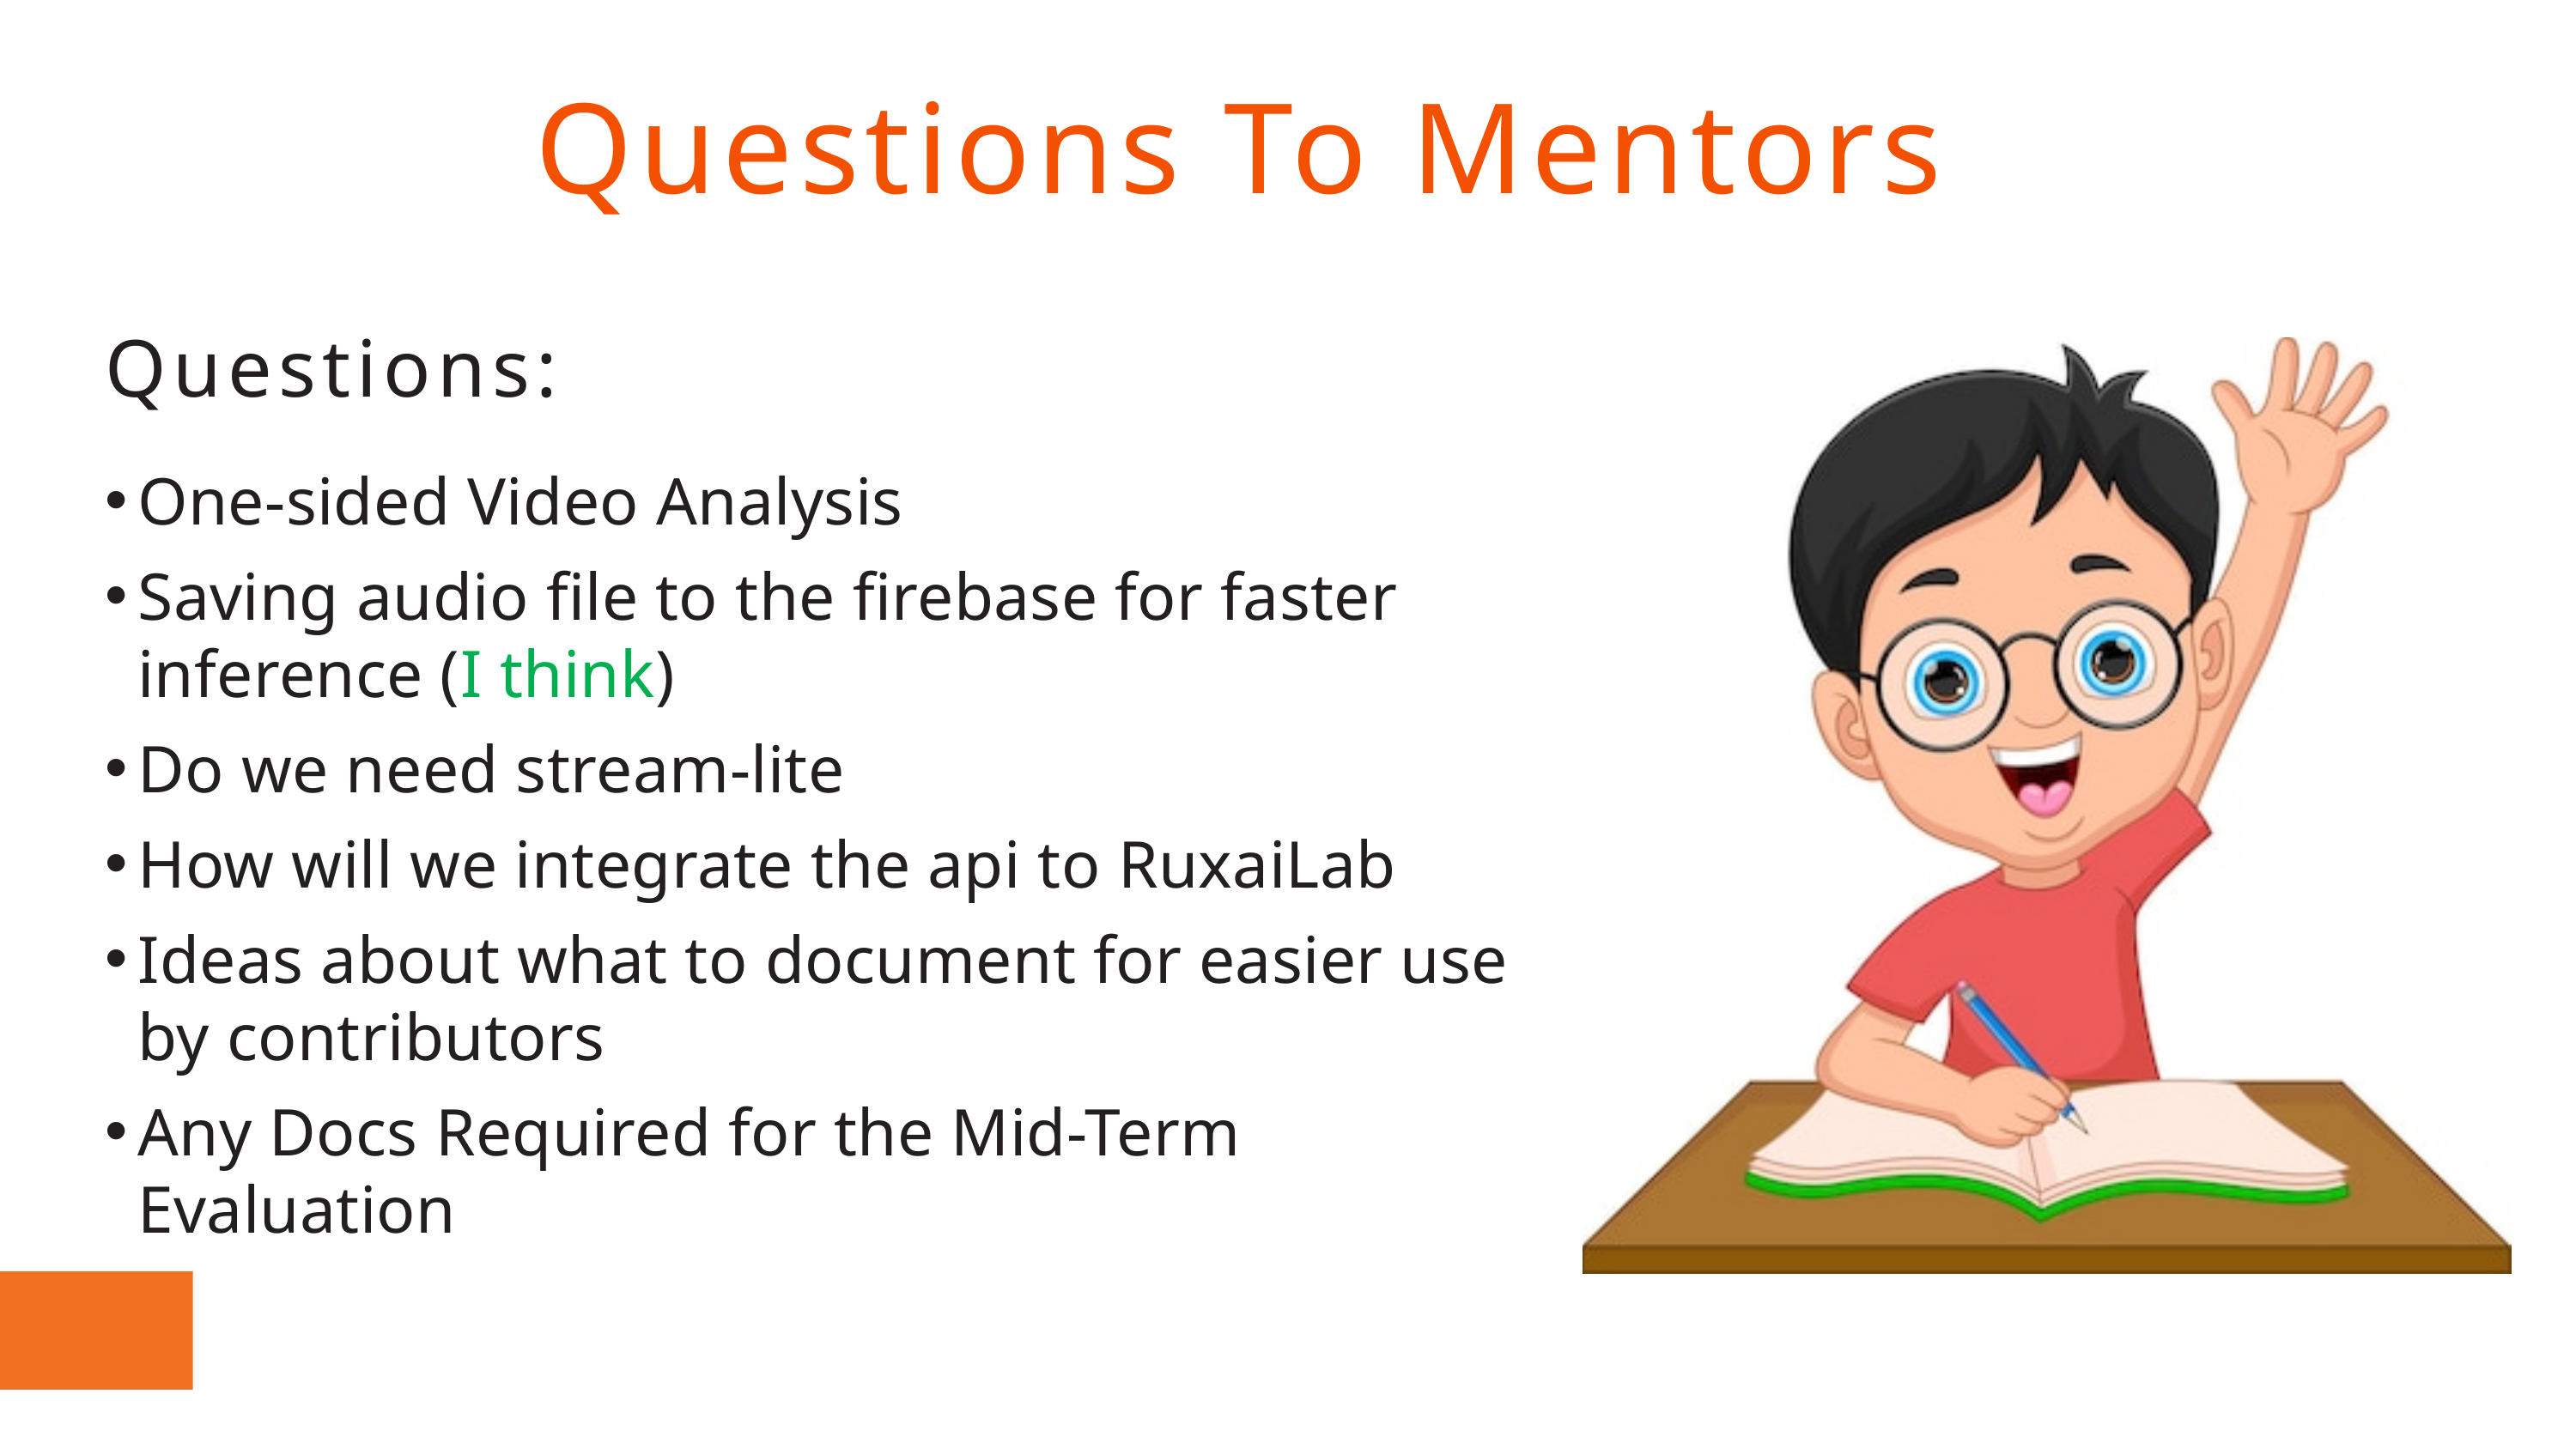

Questions To Mentors
Questions:
One-sided Video Analysis
Saving audio file to the firebase for faster inference (I think)
Do we need stream-lite
How will we integrate the api to RuxaiLab
Ideas about what to document for easier use by contributors
Any Docs Required for the Mid-Term Evaluation